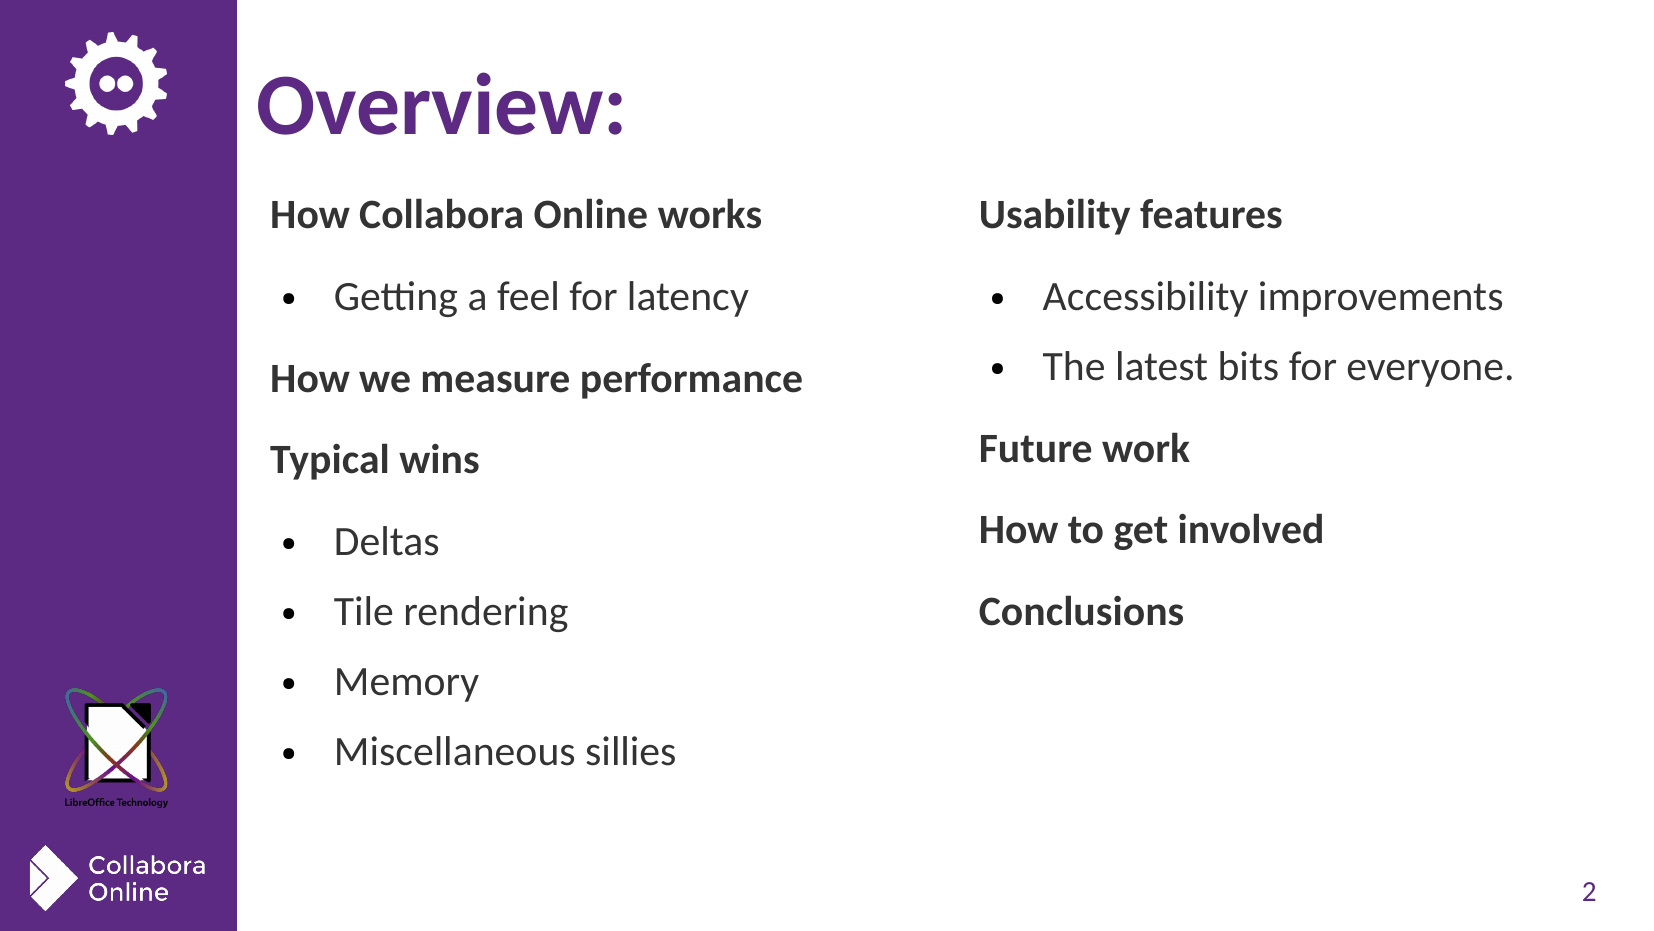

# Overview:
How Collabora Online works
Getting a feel for latency
How we measure performance
Typical wins
Deltas
Tile rendering
Memory
Miscellaneous sillies
Usability features
Accessibility improvements
The latest bits for everyone.
Future work
How to get involved
Conclusions
2